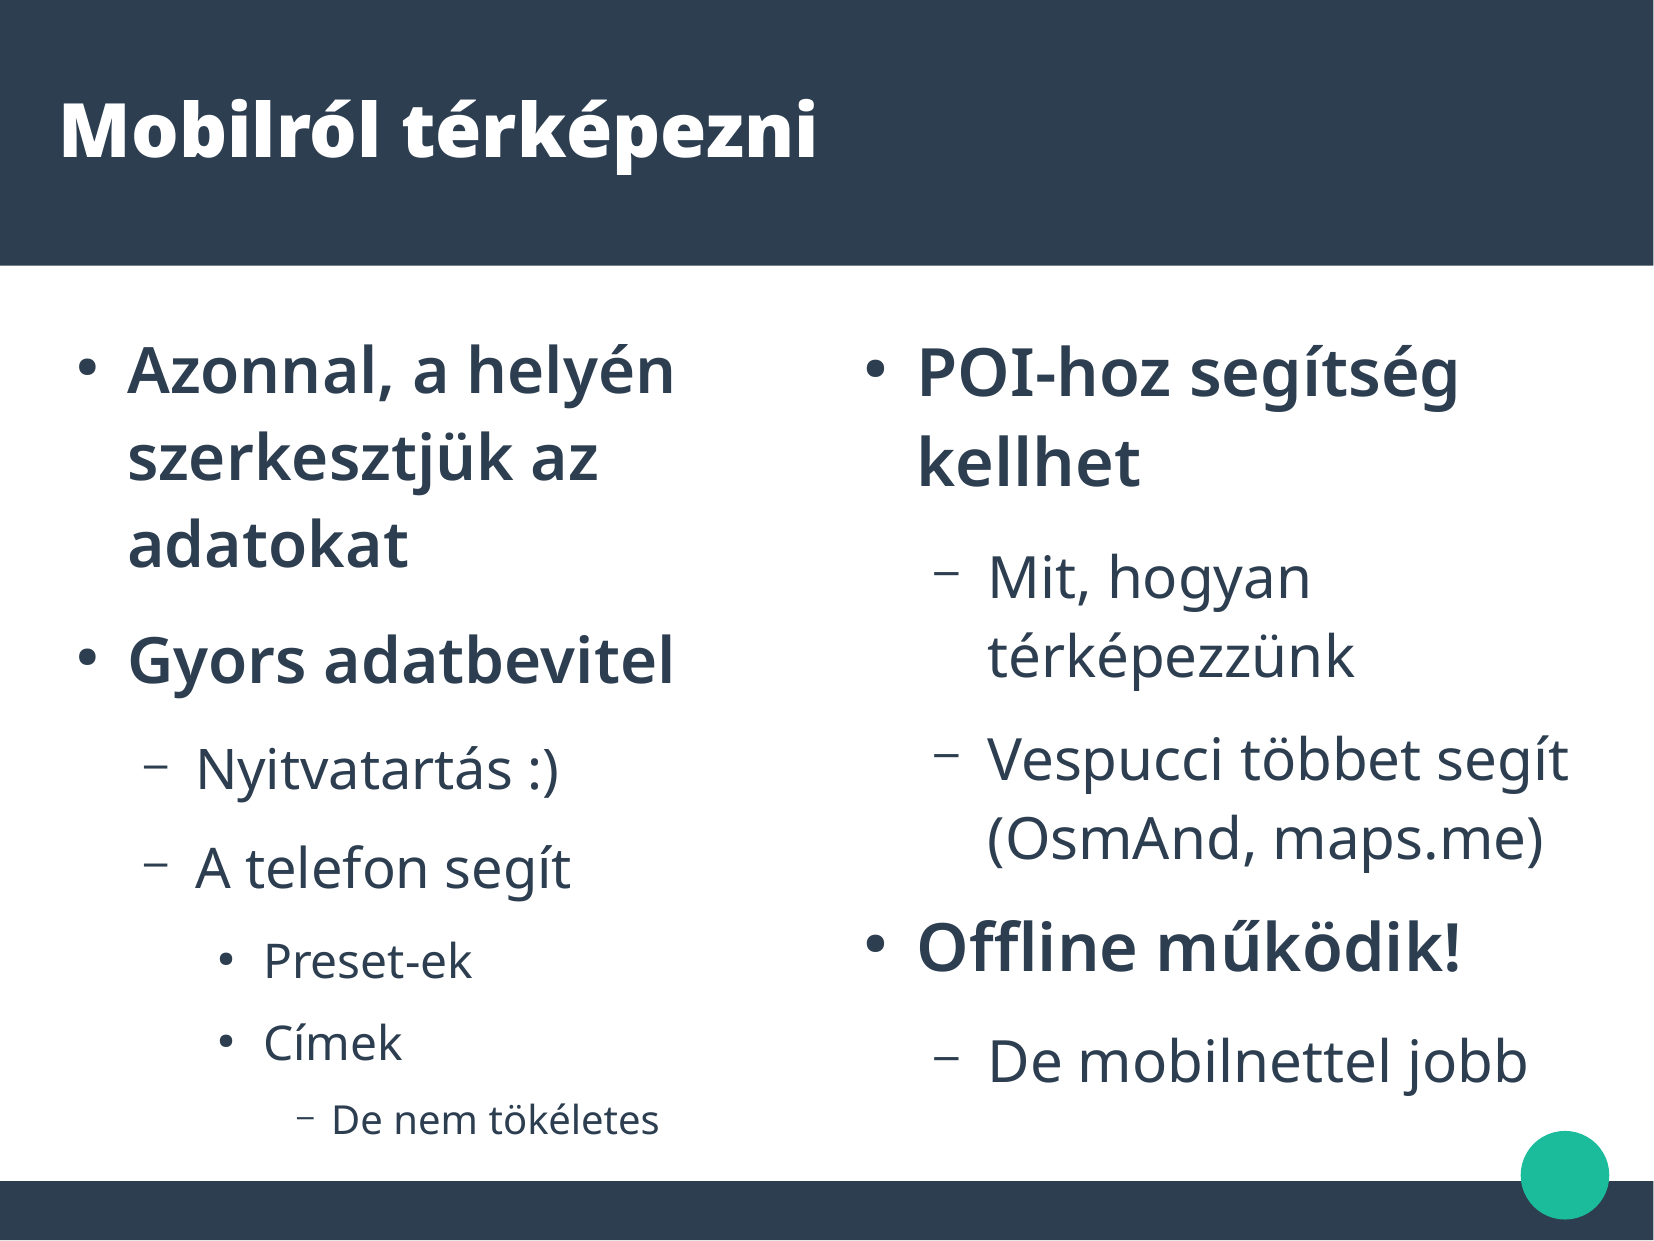

# Mobilról térképezni
Azonnal, a helyén szerkesztjük az adatokat
Gyors adatbevitel
Nyitvatartás :)
A telefon segít
Preset-ek
Címek
De nem tökéletes
POI-hoz segítség kellhet
Mit, hogyan térképezzünk
Vespucci többet segít (OsmAnd, maps.me)
Offline működik!
De mobilnettel jobb